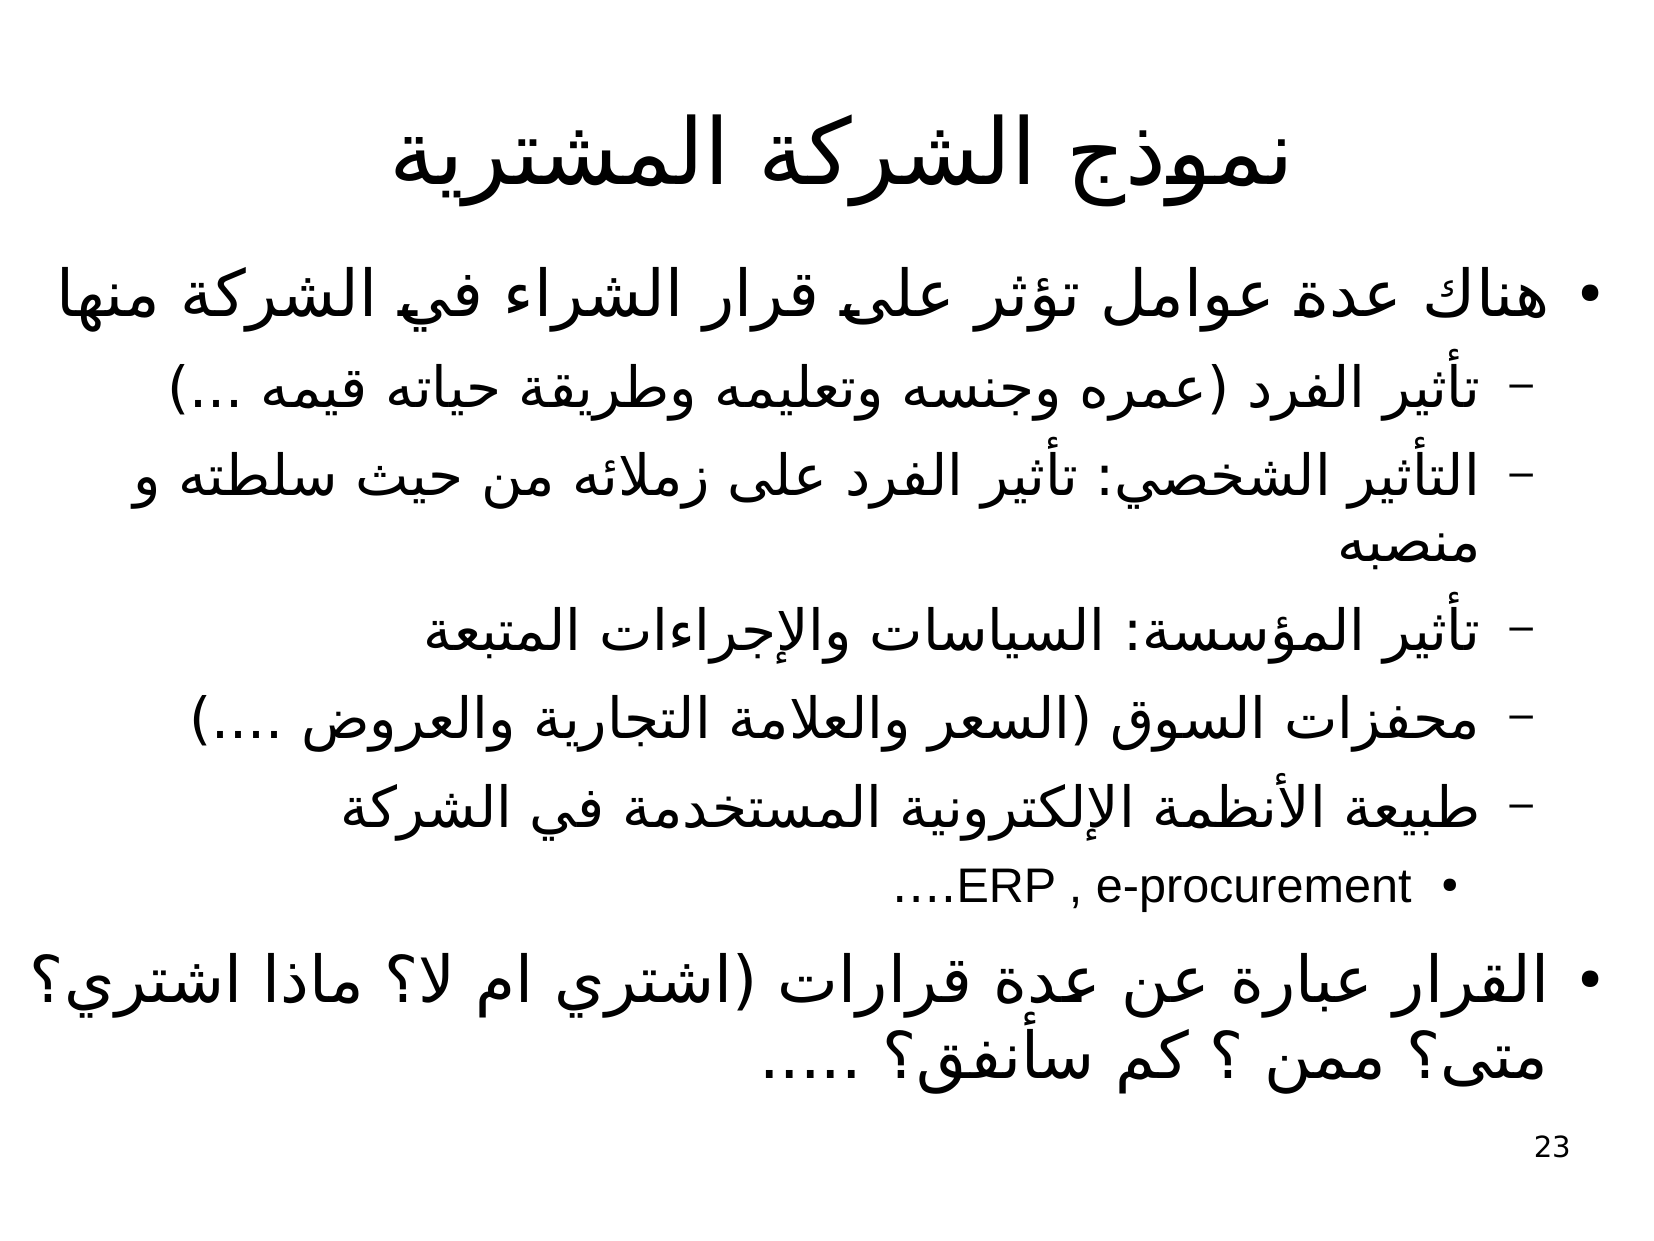

# نموذج الشركة المشترية
هناك عدة عوامل تؤثر على قرار الشراء في الشركة منها
تأثير الفرد (عمره وجنسه وتعليمه وطريقة حياته قيمه ...)
التأثير الشخصي: تأثير الفرد على زملائه من حيث سلطته و منصبه
تأثير المؤسسة: السياسات والإجراءات المتبعة
محفزات السوق (السعر والعلامة التجارية والعروض ....)
طبيعة الأنظمة الإلكترونية المستخدمة في الشركة
ERP , e-procurement….
القرار عبارة عن عدة قرارات (اشتري ام لا؟ ماذا اشتري؟ متى؟ ممن ؟ كم سأنفق؟ .....
23